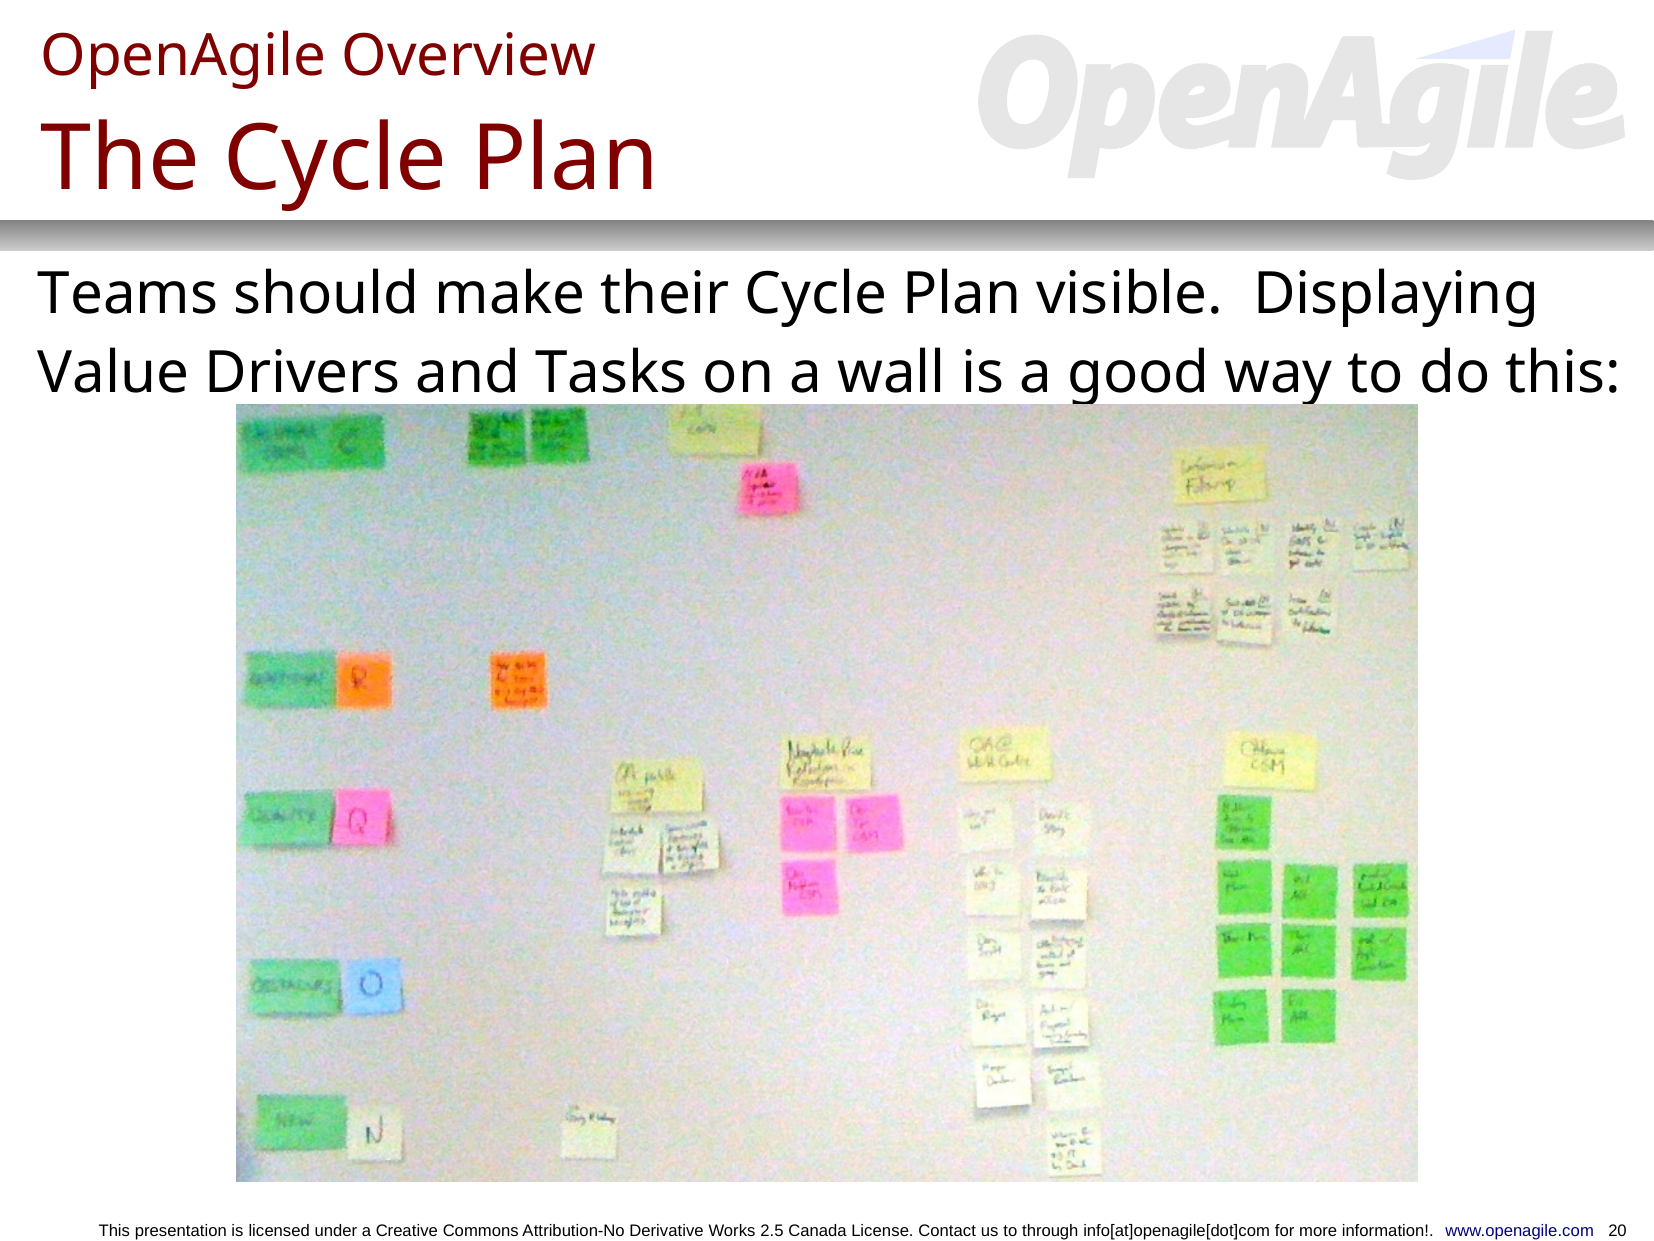

# OpenAgile Overview The Cycle Plan
Teams should make their Cycle Plan visible. Displaying Value Drivers and Tasks on a wall is a good way to do this: